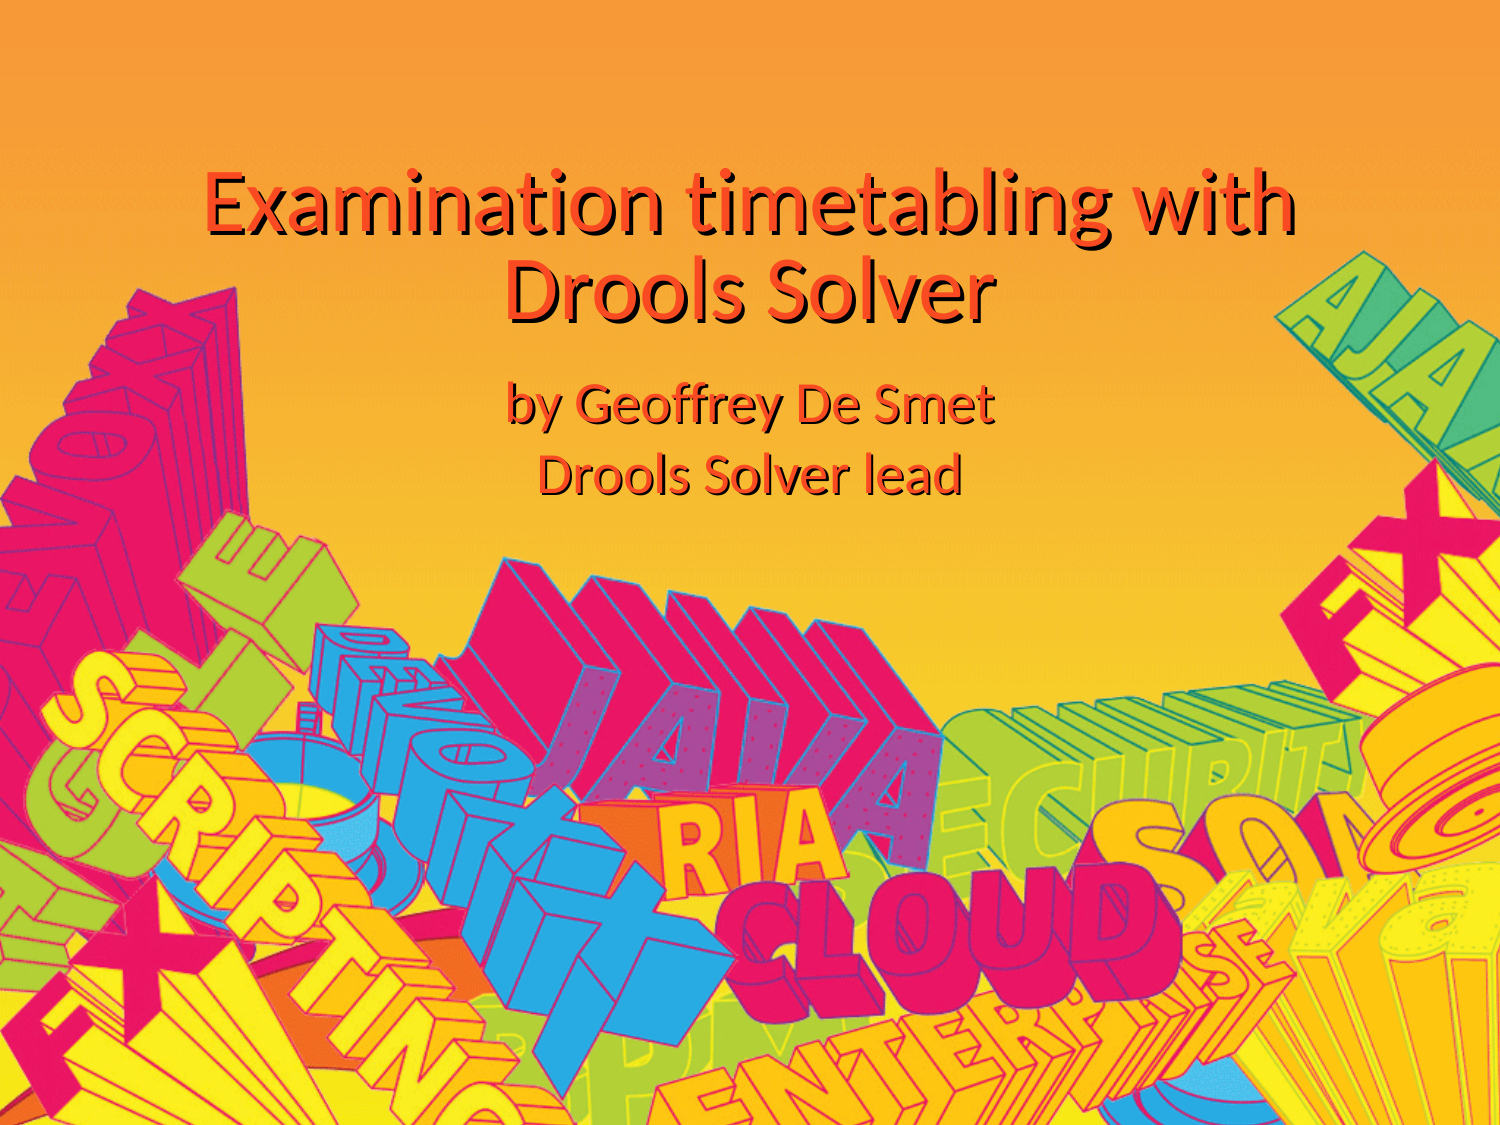

# Examination timetabling with Drools Solver
by Geoffrey De Smet
Drools Solver lead